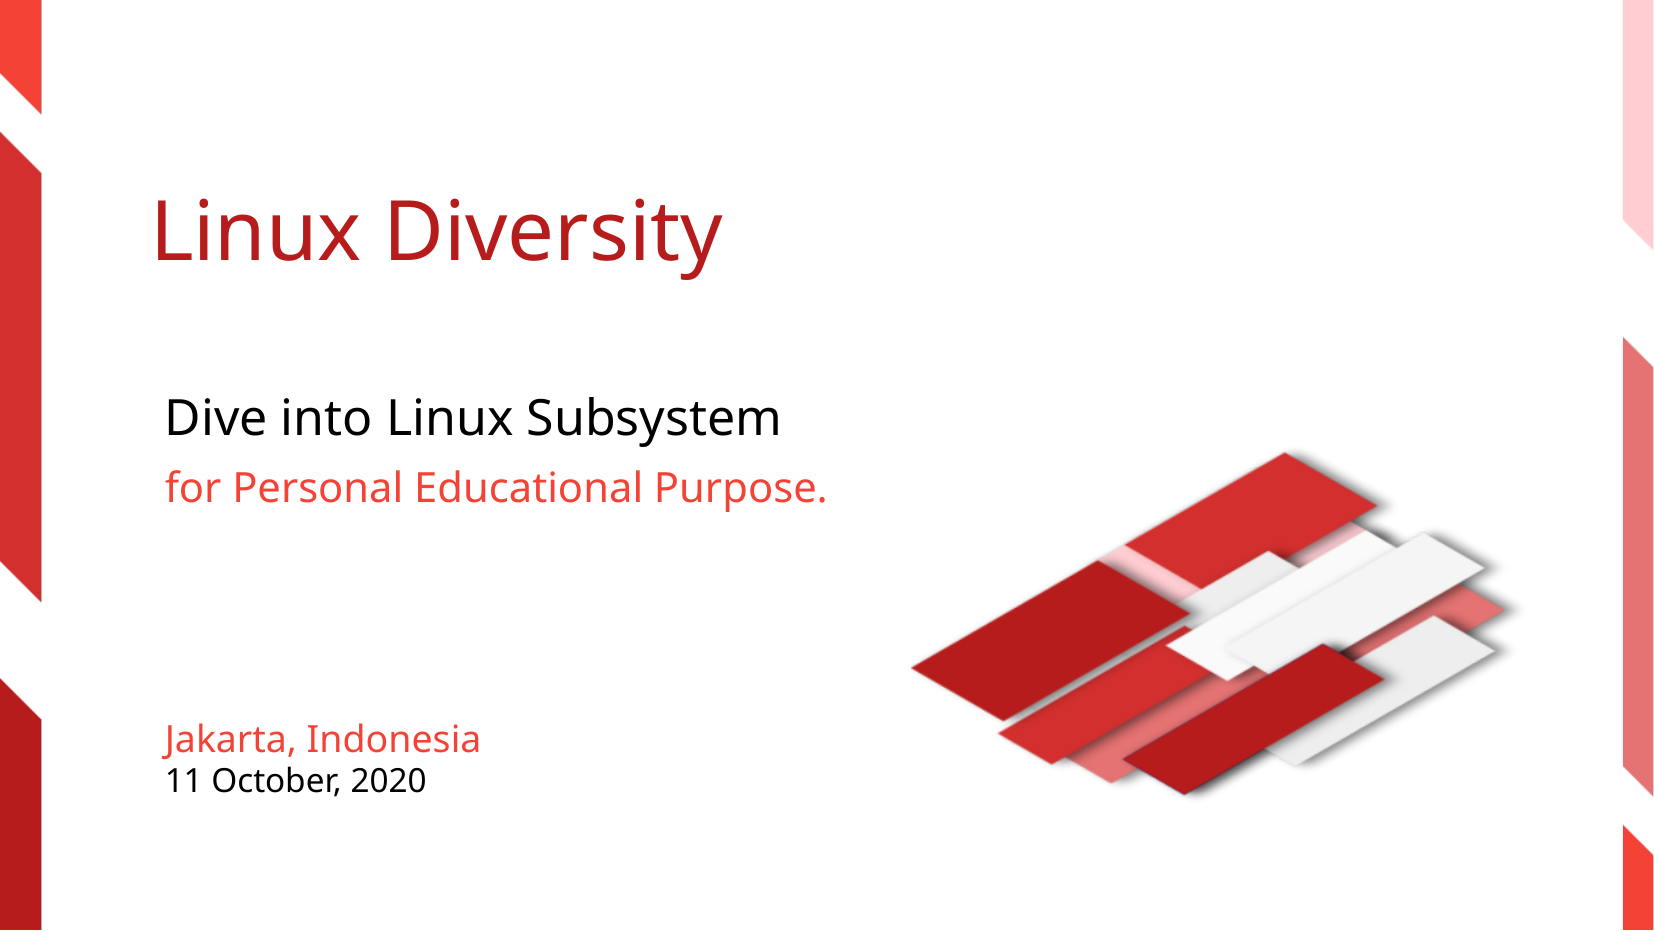

# Linux Diversity
Dive into Linux Subsystem
for Personal Educational Purpose.
Jakarta, Indonesia
11 October, 2020